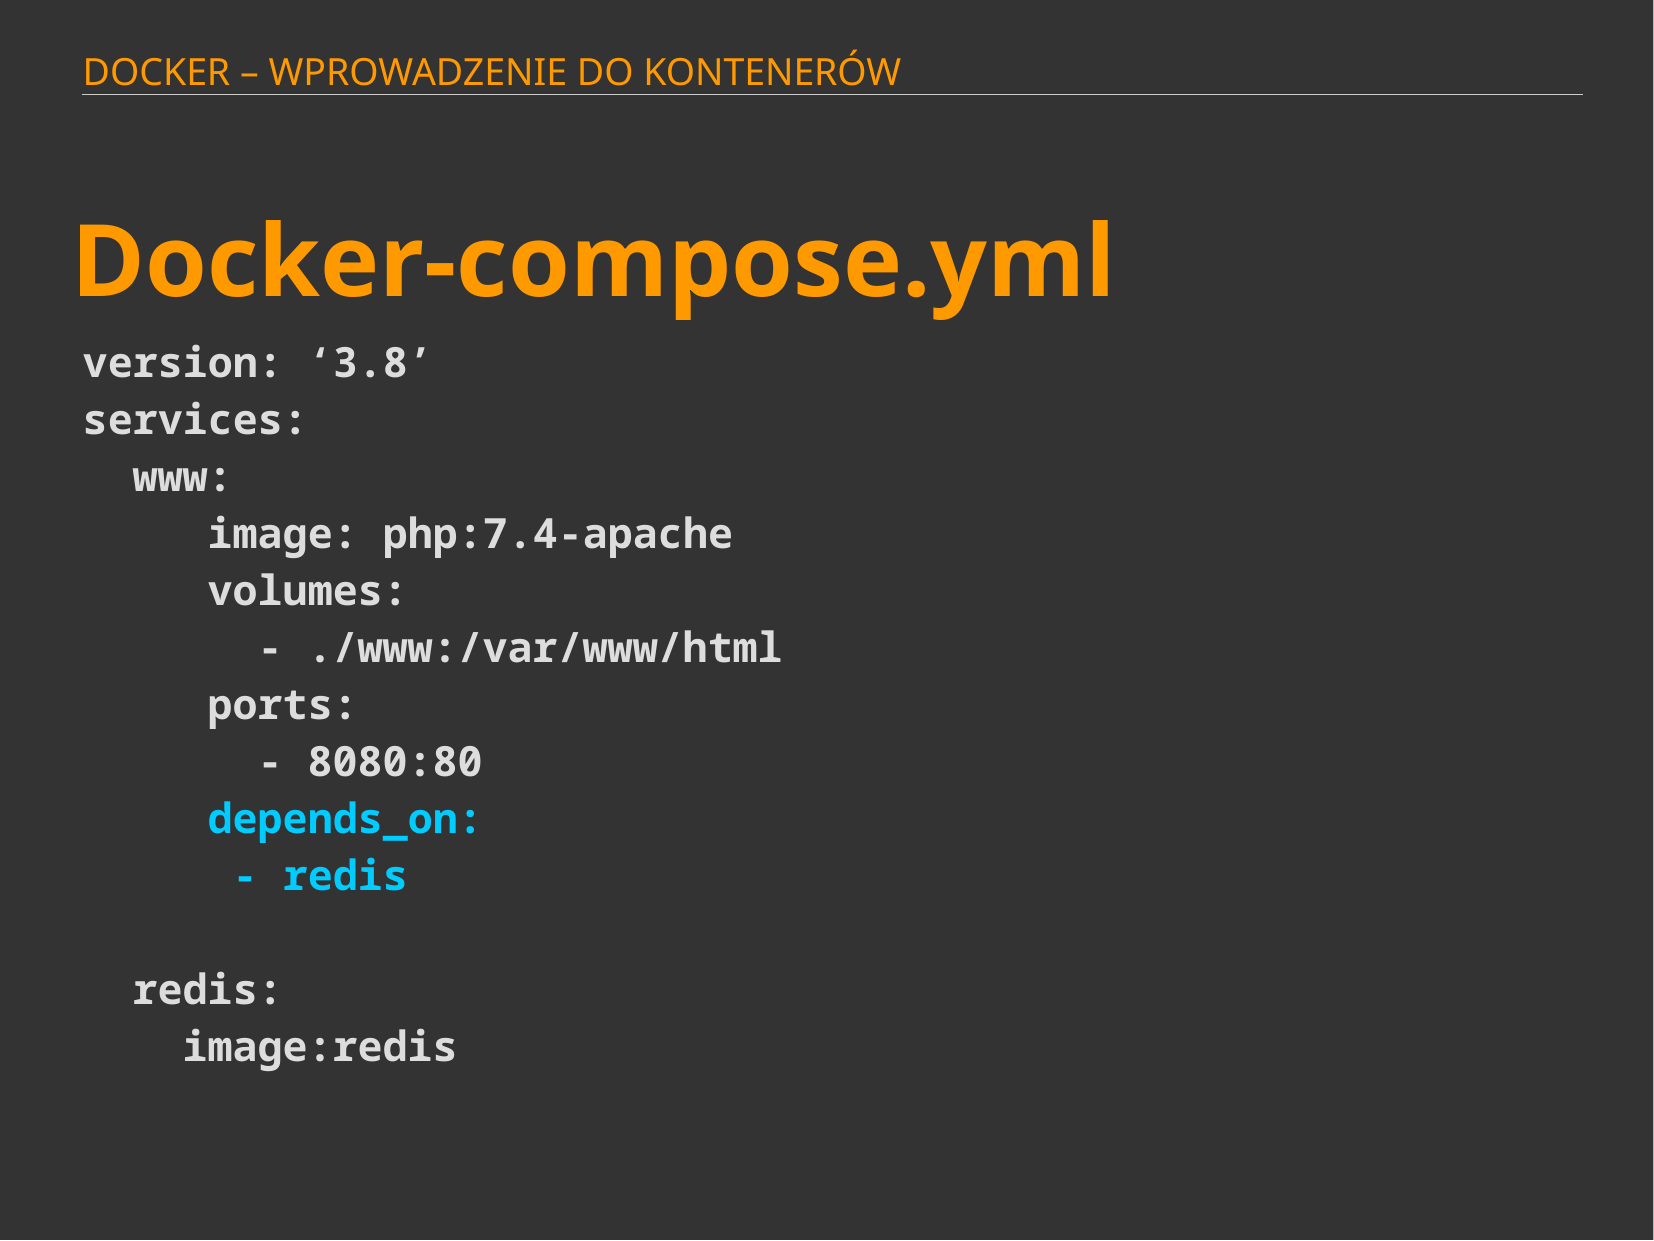

# DOCKER – WPROWADZENIE DO KONTENERÓW
Docker-compose.yml
version: ‘3.8’
services:
 www:
 image: php:7.4-apache
 volumes:
 - ./www:/var/www/html
 ports:
 - 8080:80
 depends_on:
 - redis
 redis:
 image:redis